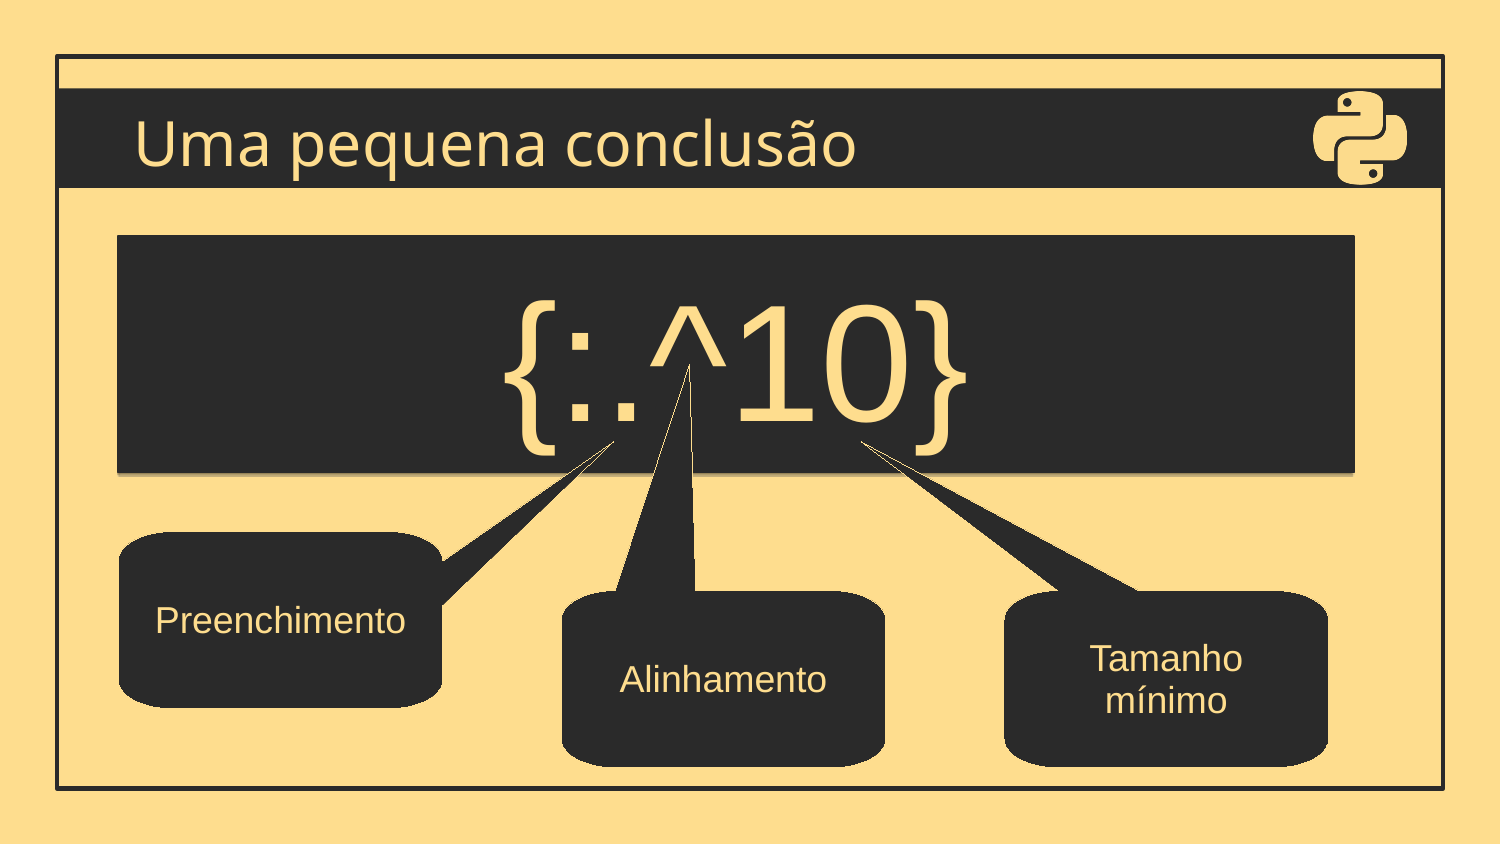

# Uma pequena conclusão
{:.^10}
Preenchimento
Alinhamento
Tamanho
mínimo